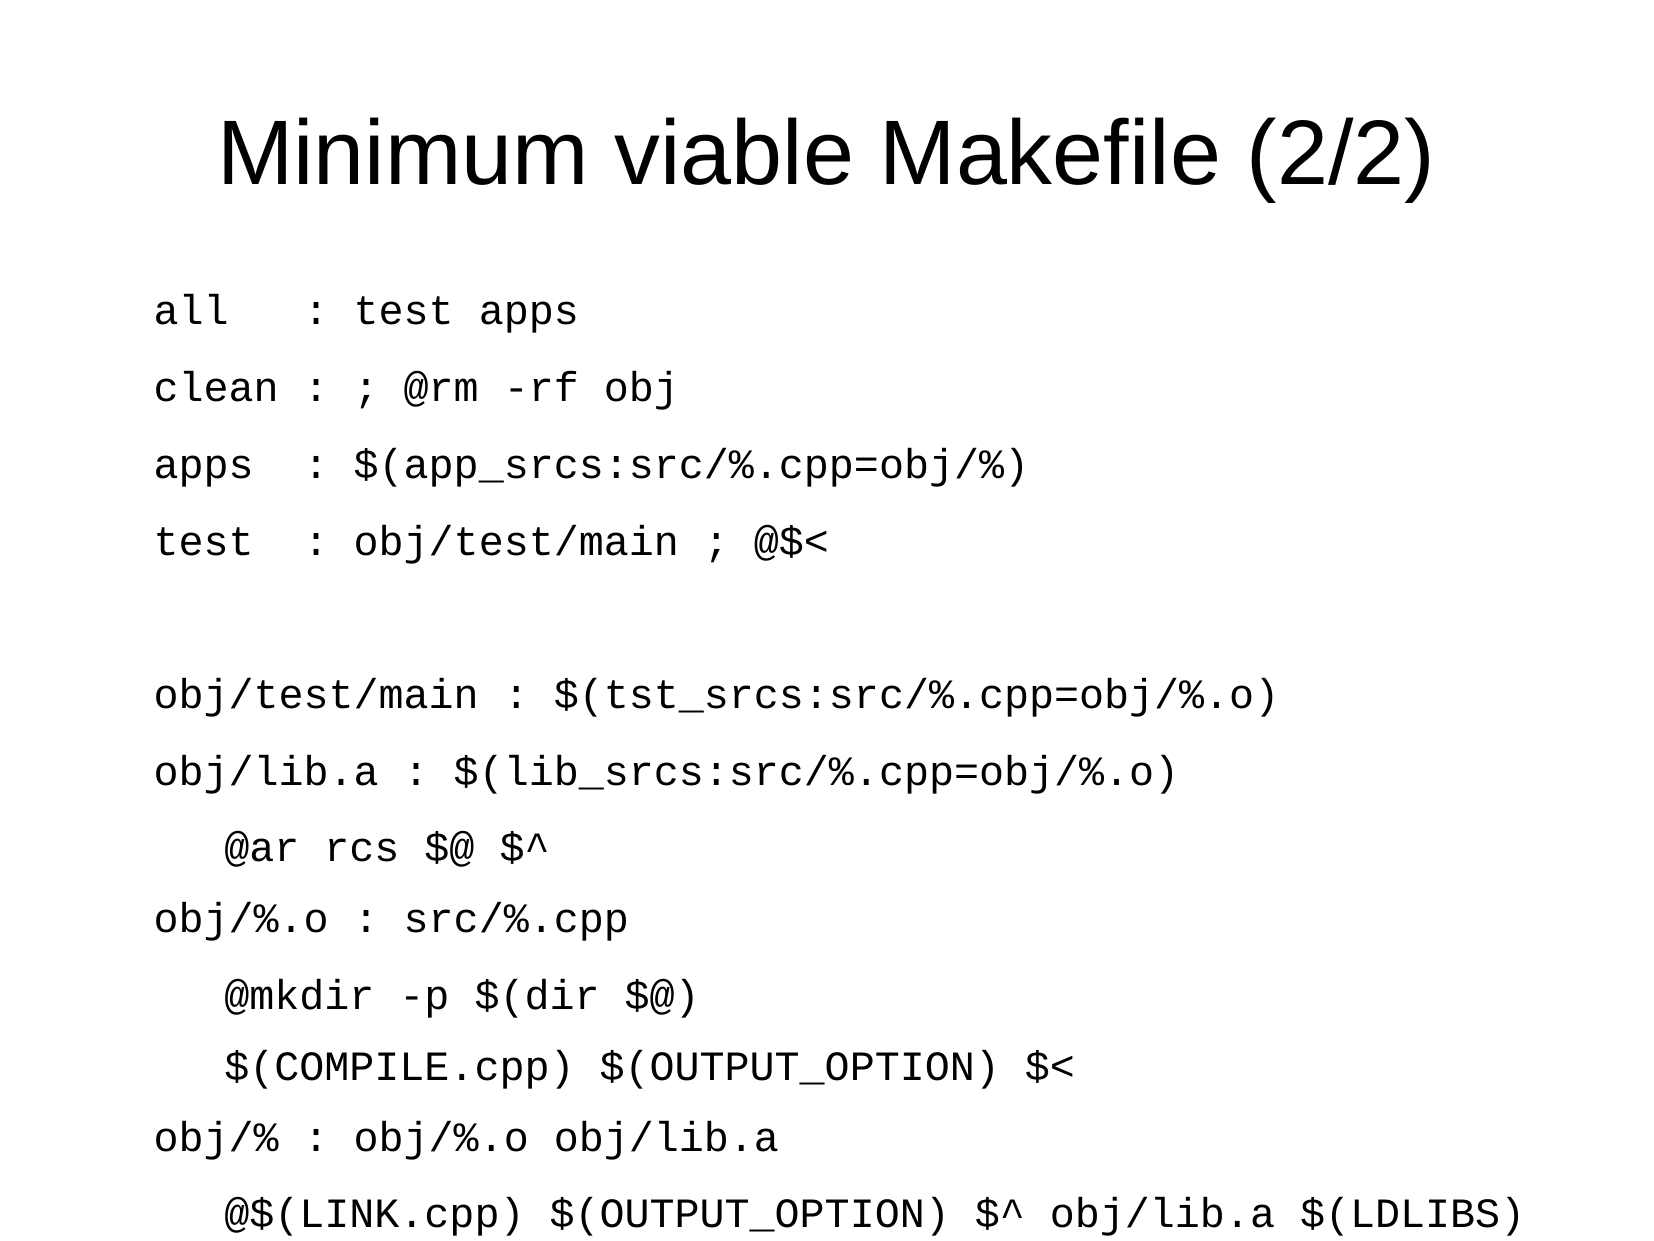

# Minimum viable Makefile (2/2)
all : test apps
clean : ; @rm -rf obj
apps : $(app_srcs:src/%.cpp=obj/%)
test : obj/test/main ; @$<
obj/test/main : $(tst_srcs:src/%.cpp=obj/%.o)
obj/lib.a : $(lib_srcs:src/%.cpp=obj/%.o)
@ar rcs $@ $^
obj/%.o : src/%.cpp
@mkdir -p $(dir $@)
$(COMPILE.cpp) $(OUTPUT_OPTION) $<
obj/% : obj/%.o obj/lib.a
@$(LINK.cpp) $(OUTPUT_OPTION) $^ obj/lib.a $(LDLIBS)